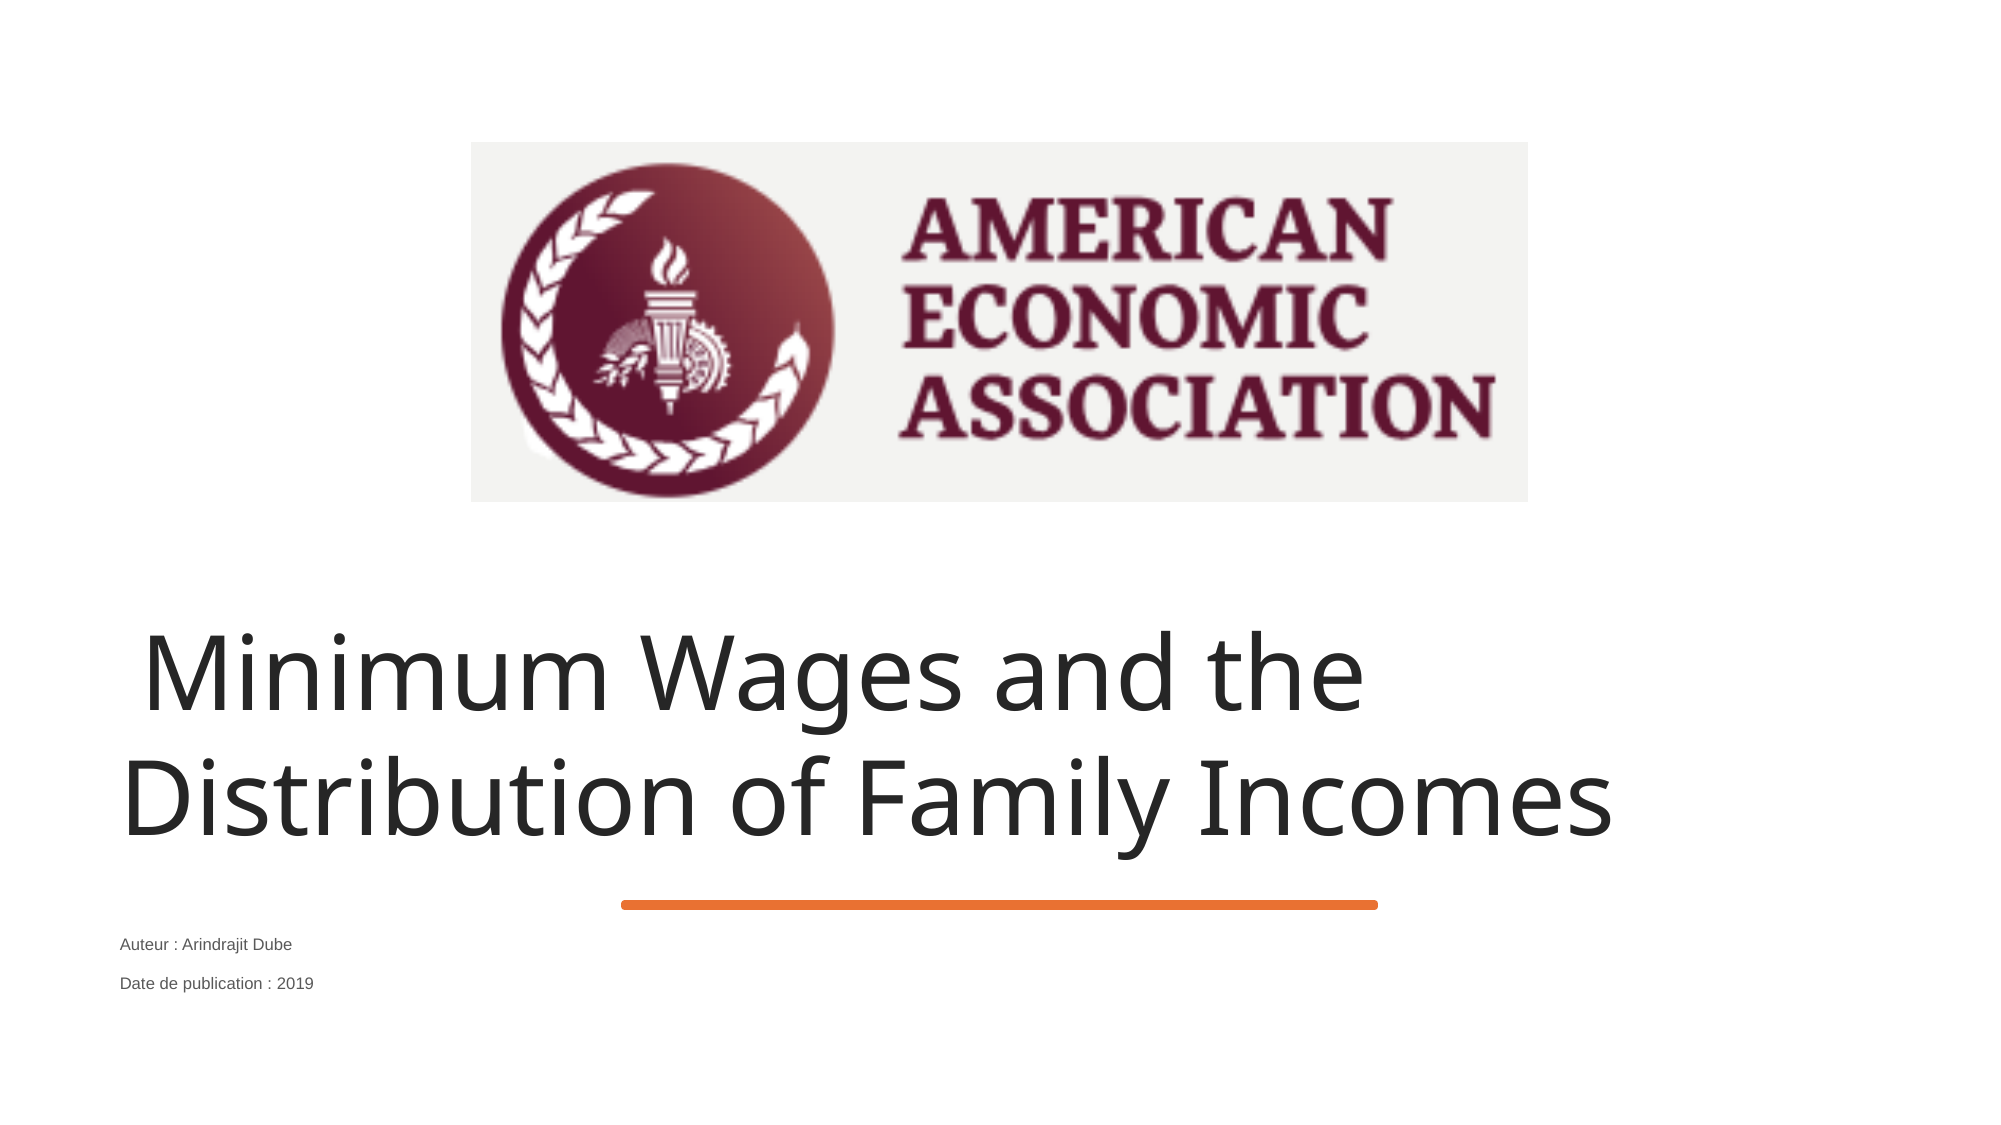

# Minimum Wages and the Distribution of Family Incomes
Auteur : Arindrajit Dube
Date de publication : 2019